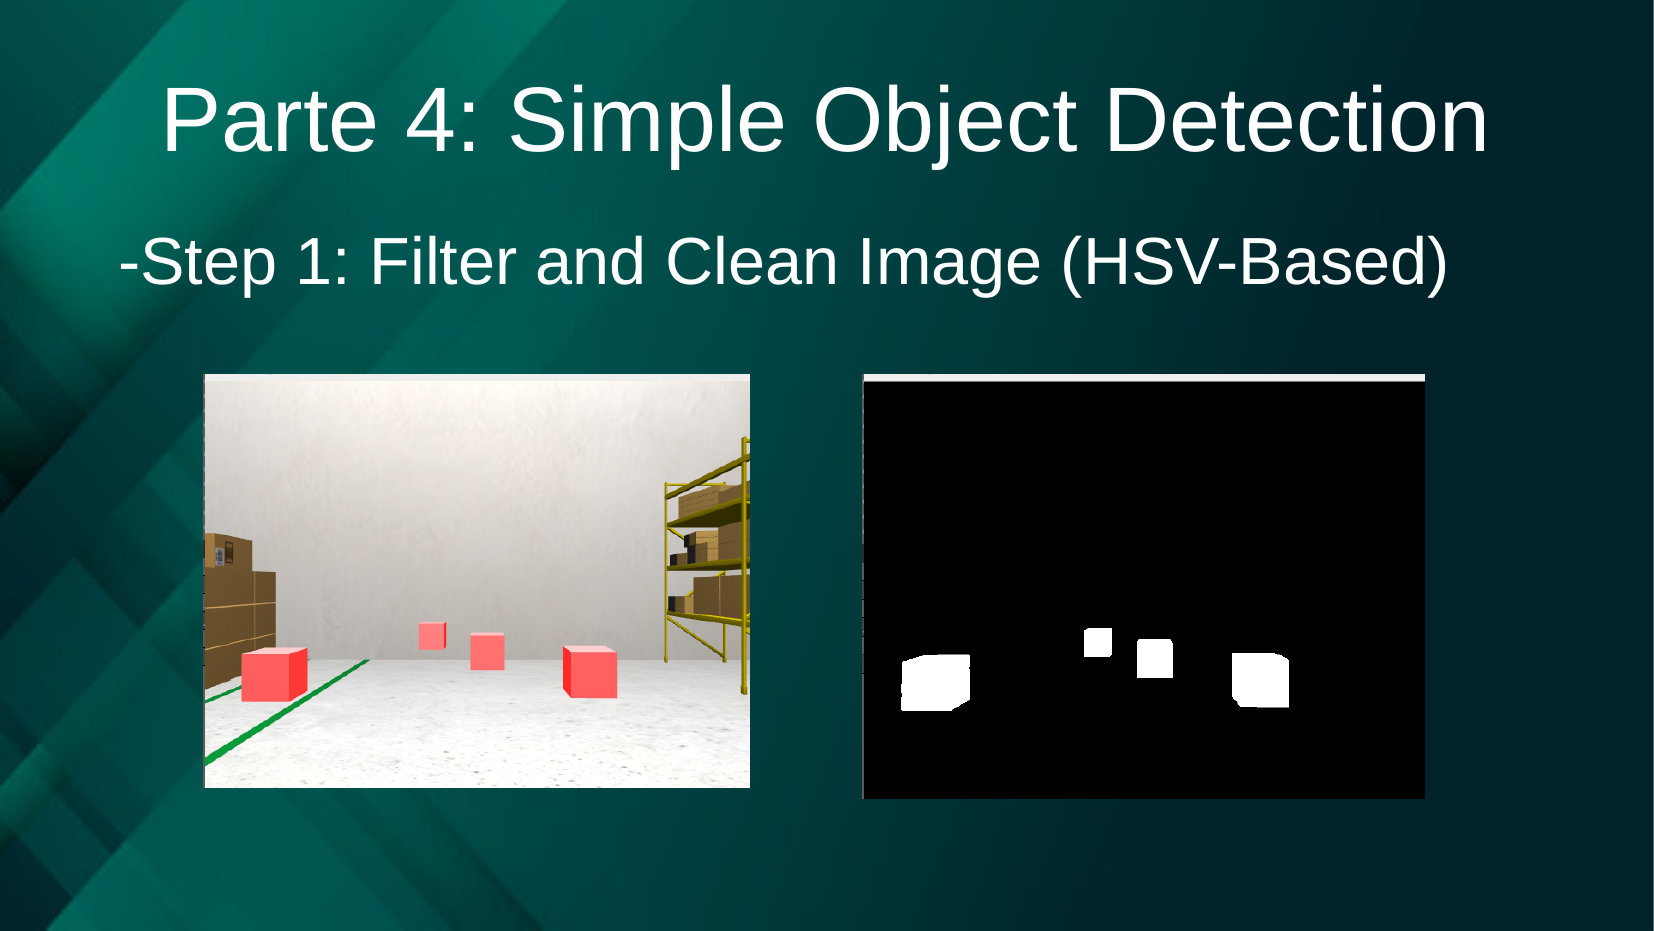

# Parte 4: Simple Object Detection
-Step 1: Filter and Clean Image (HSV-Based)